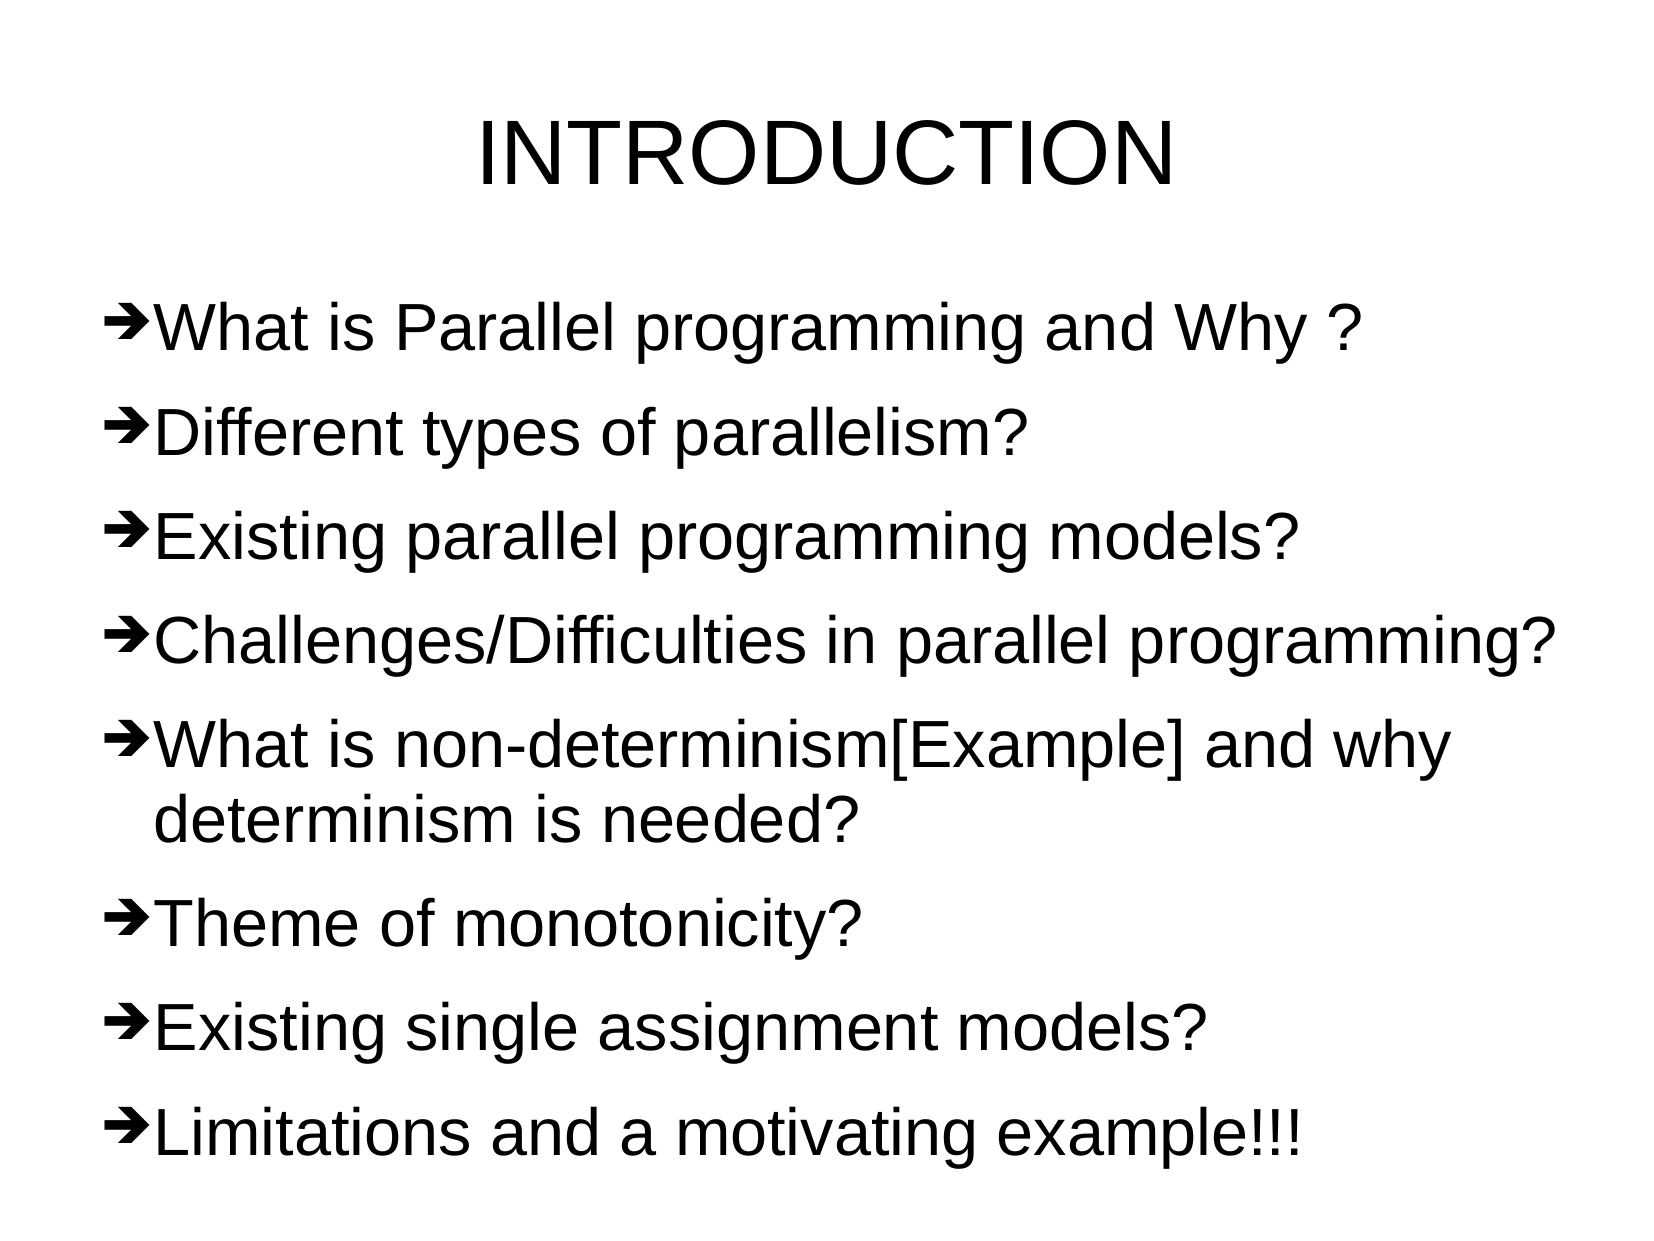

# INTRODUCTION
What is Parallel programming and Why ?
Different types of parallelism?
Existing parallel programming models?
Challenges/Difficulties in parallel programming?
What is non-determinism[Example] and why determinism is needed?
Theme of monotonicity?
Existing single assignment models?
Limitations and a motivating example!!!